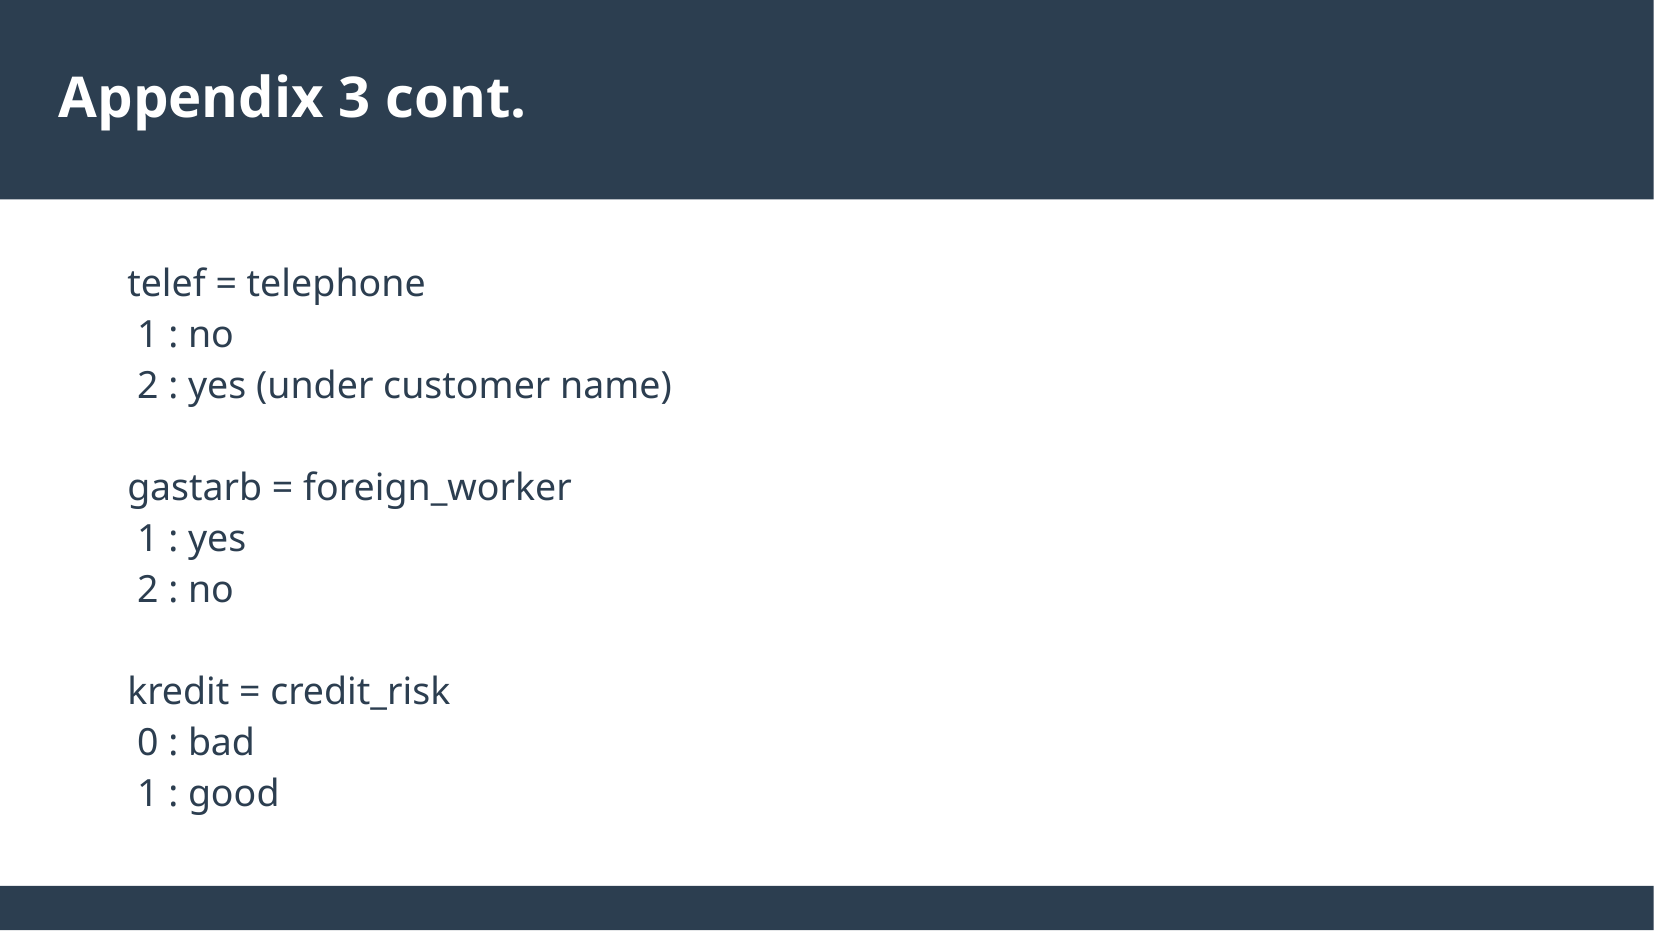

# Appendix 3 cont.
telef = telephone
 1 : no
 2 : yes (under customer name)
gastarb = foreign_worker
 1 : yes
 2 : no
kredit = credit_risk
 0 : bad
 1 : good